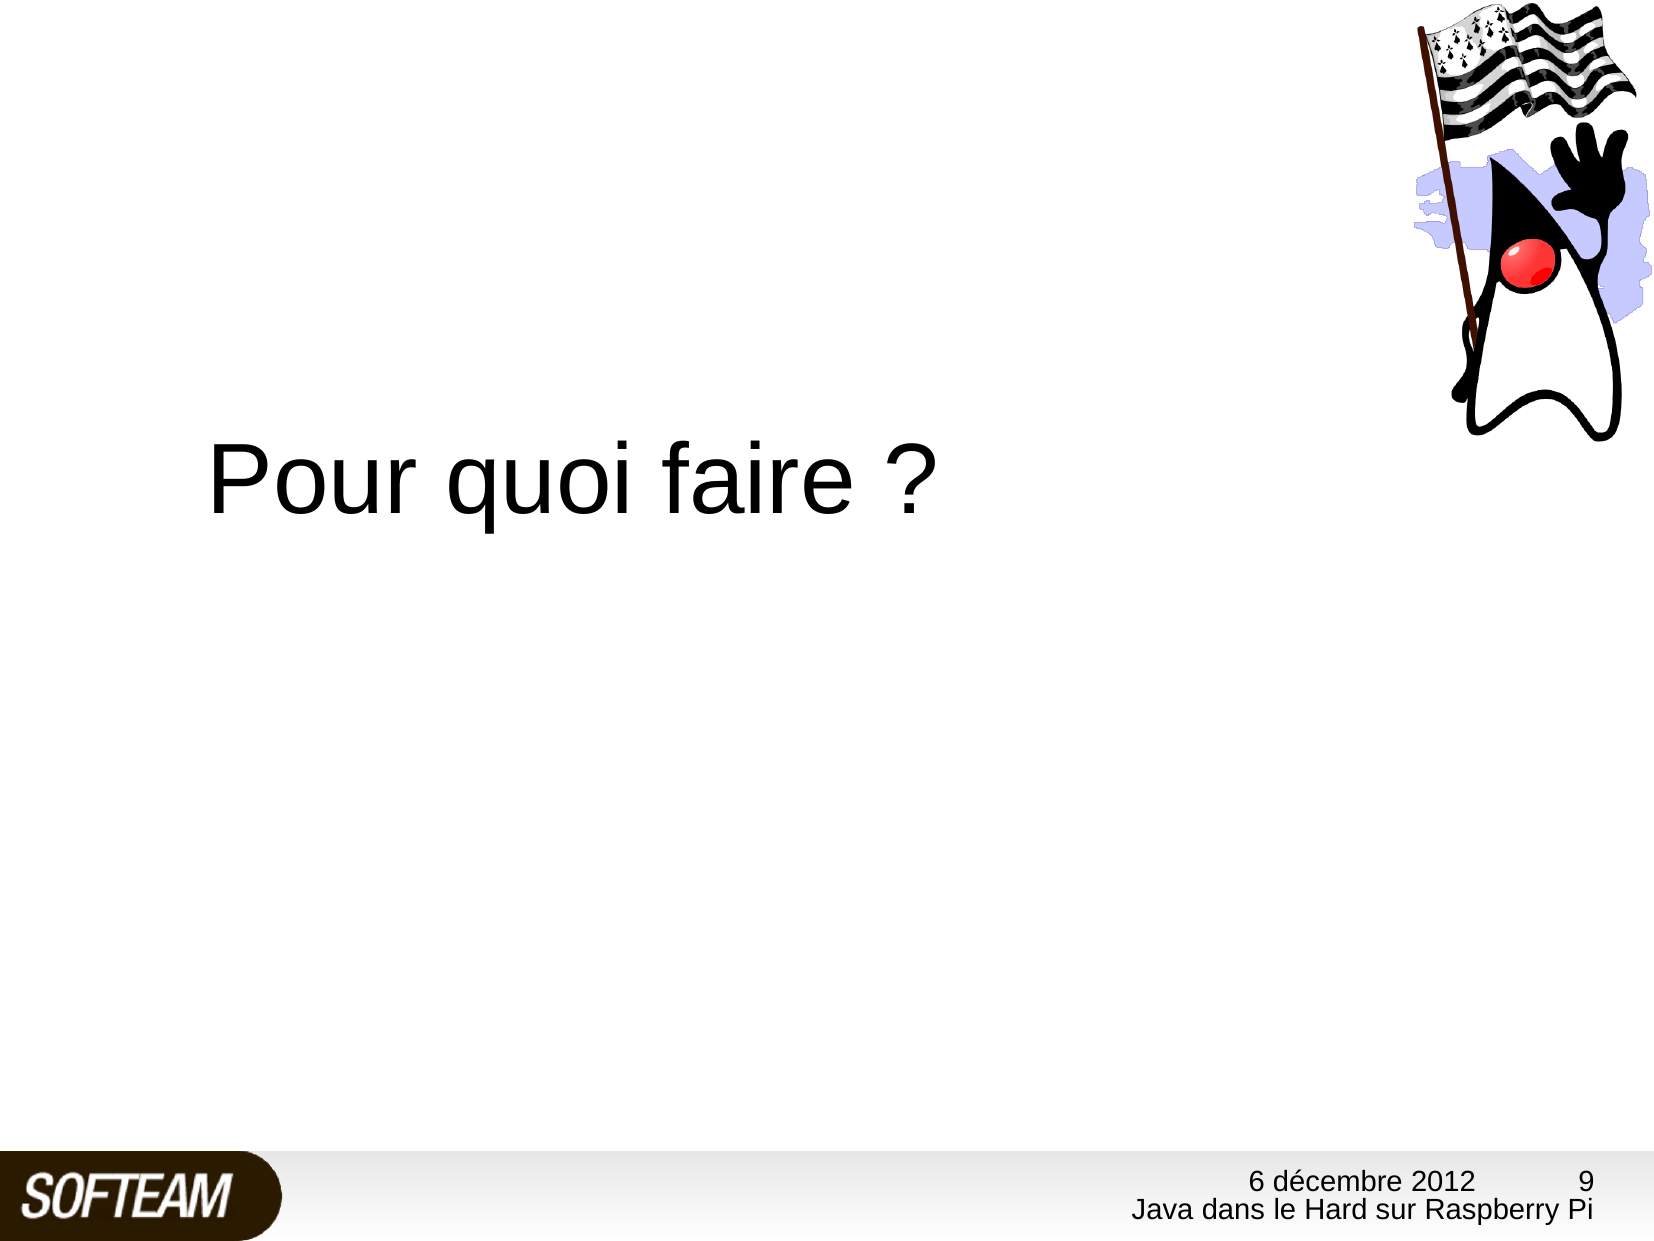

# Pour quoi faire ?
14 septembre 2012
9
Beaglebone - JugSummerCamp 2012